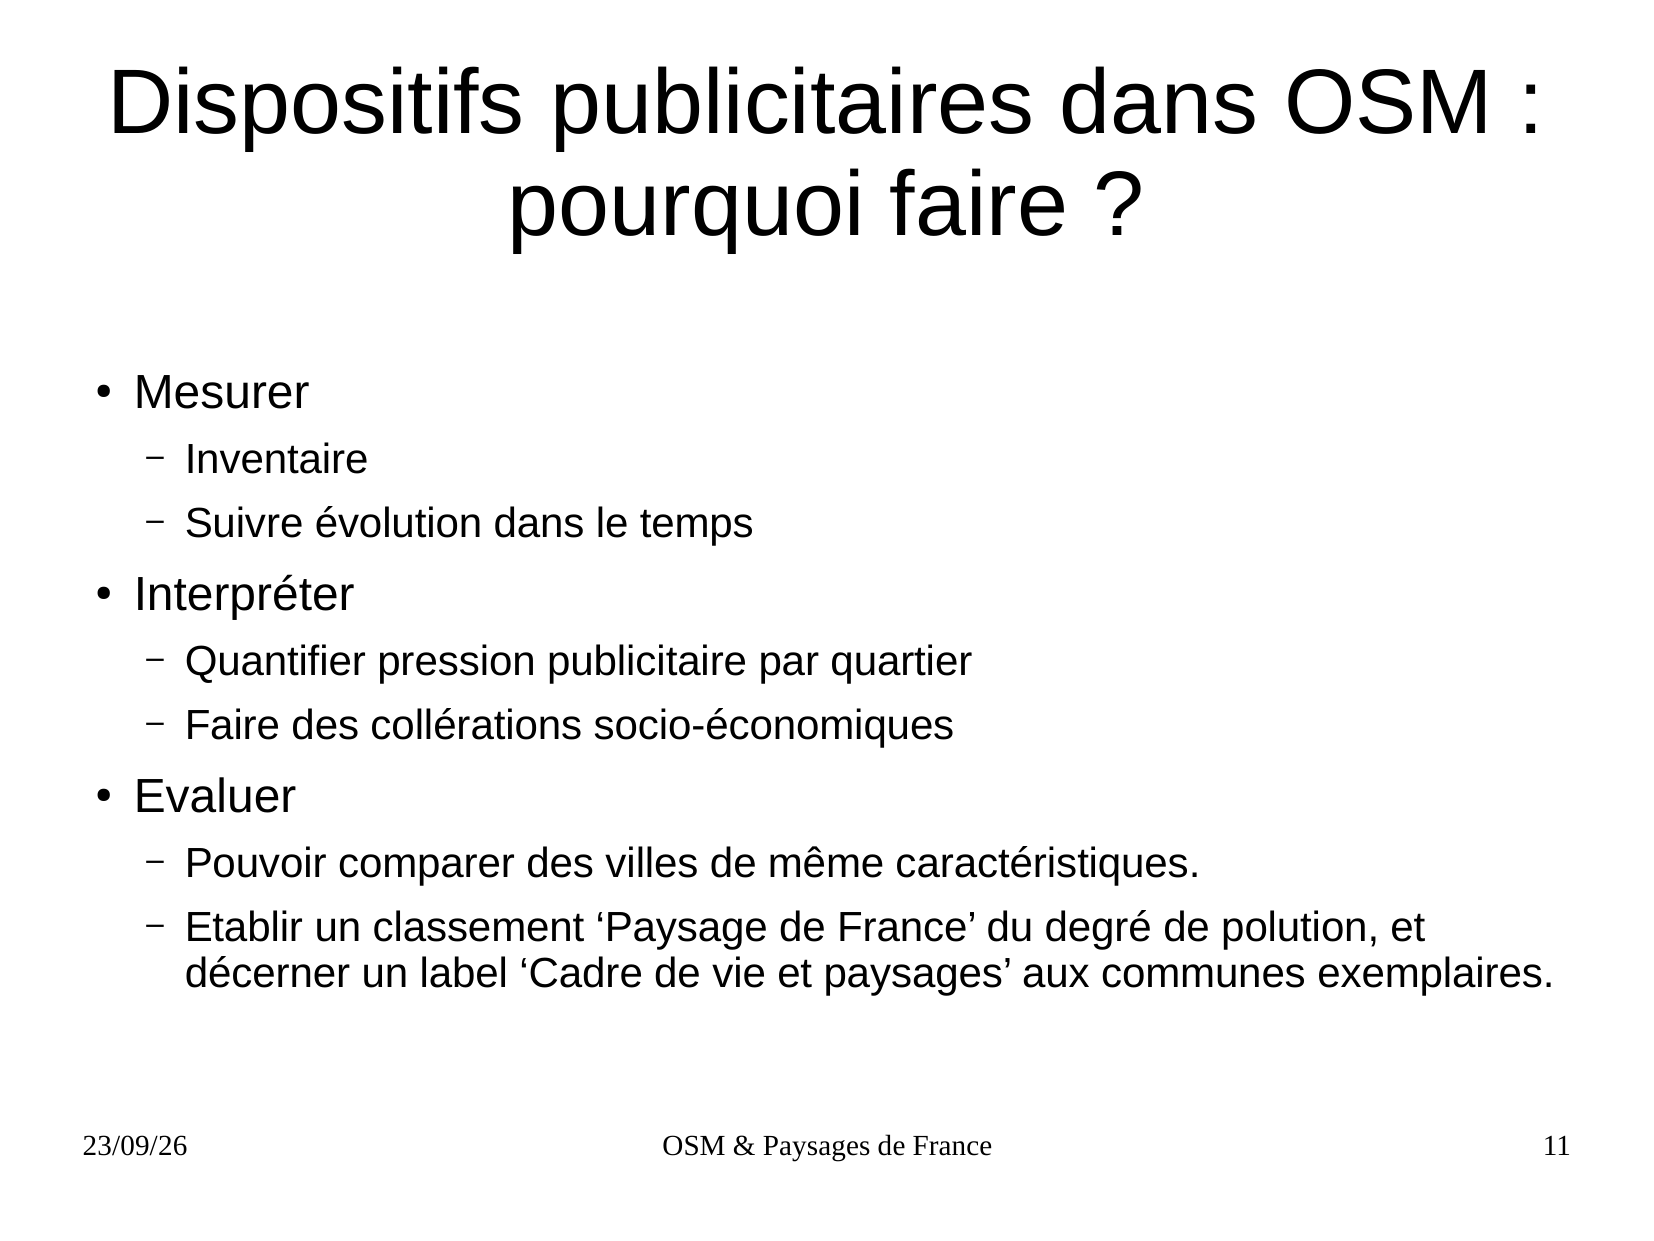

# Dispositifs publicitaires dans OSM : pourquoi faire ?
Mesurer
Inventaire
Suivre évolution dans le temps
Interpréter
Quantifier pression publicitaire par quartier
Faire des collérations socio-économiques
Evaluer
Pouvoir comparer des villes de même caractéristiques.
Etablir un classement ‘Paysage de France’ du degré de polution, et décerner un label ‘Cadre de vie et paysages’ aux communes exemplaires.
OSM & Paysages de France
11